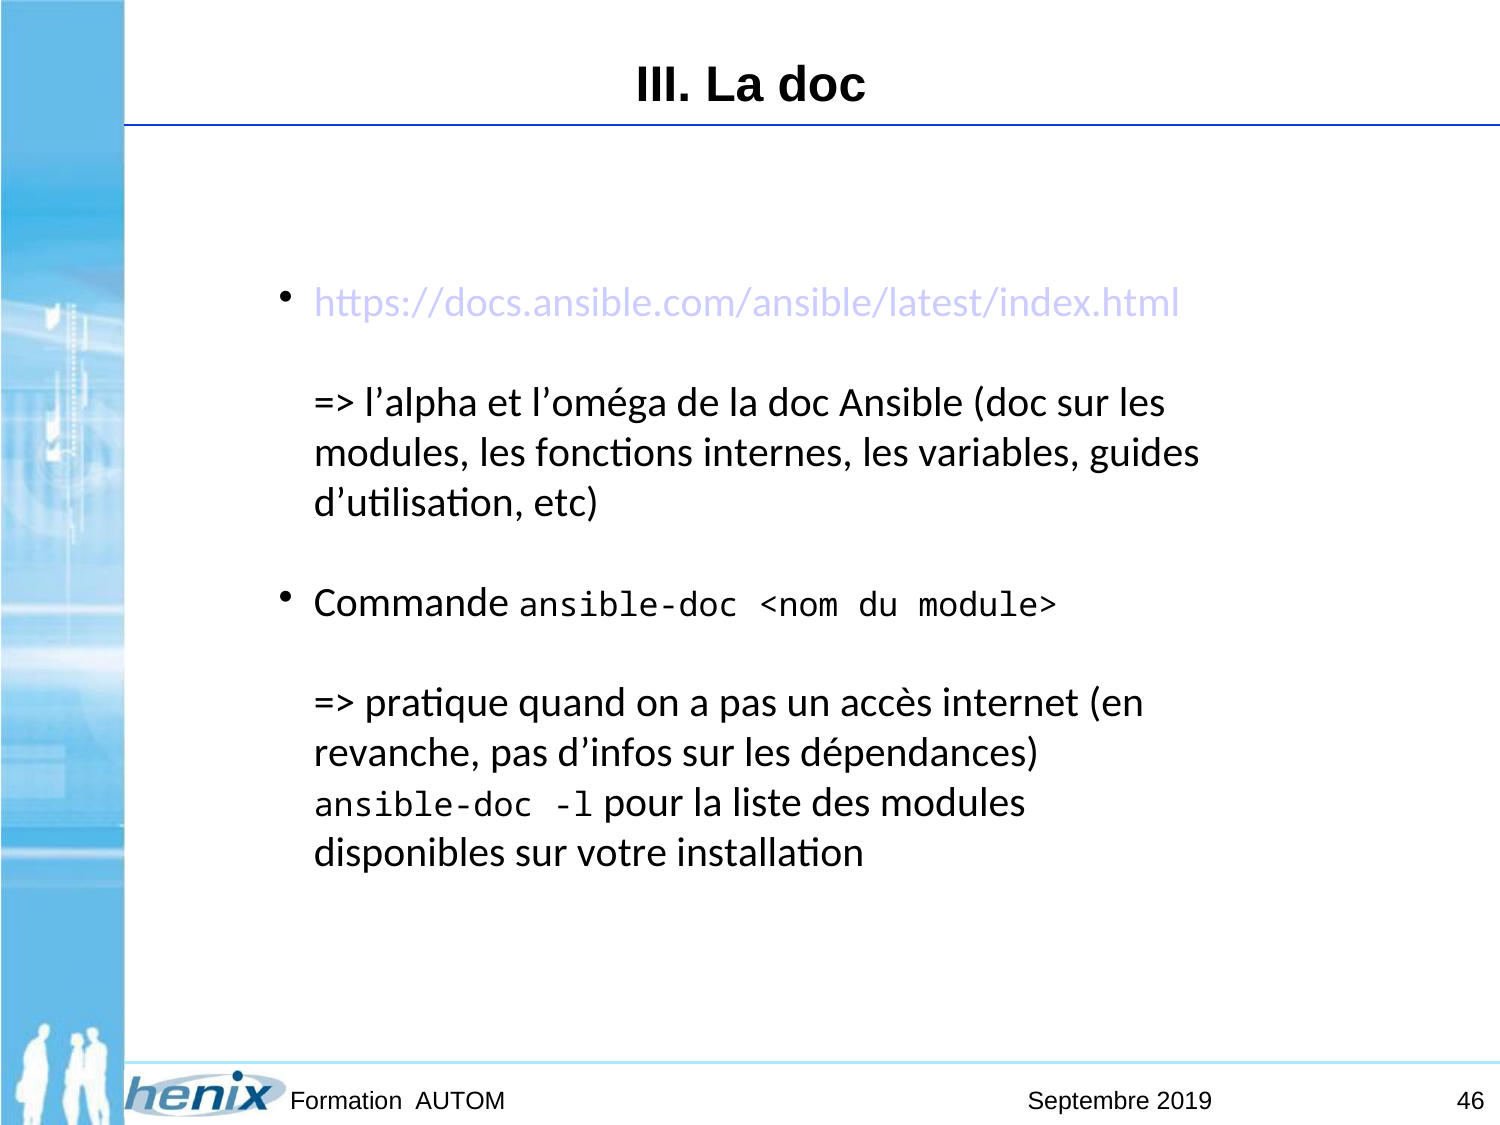

III. La doc
https://docs.ansible.com/ansible/latest/index.html
=> l’alpha et l’oméga de la doc Ansible (doc sur les modules, les fonctions internes, les variables, guides d’utilisation, etc)
Commande ansible-doc <nom du module>
=> pratique quand on a pas un accès internet (en revanche, pas d’infos sur les dépendances)
ansible-doc -l pour la liste des modules disponibles sur votre installation
Formation AUTOM
Septembre 2019